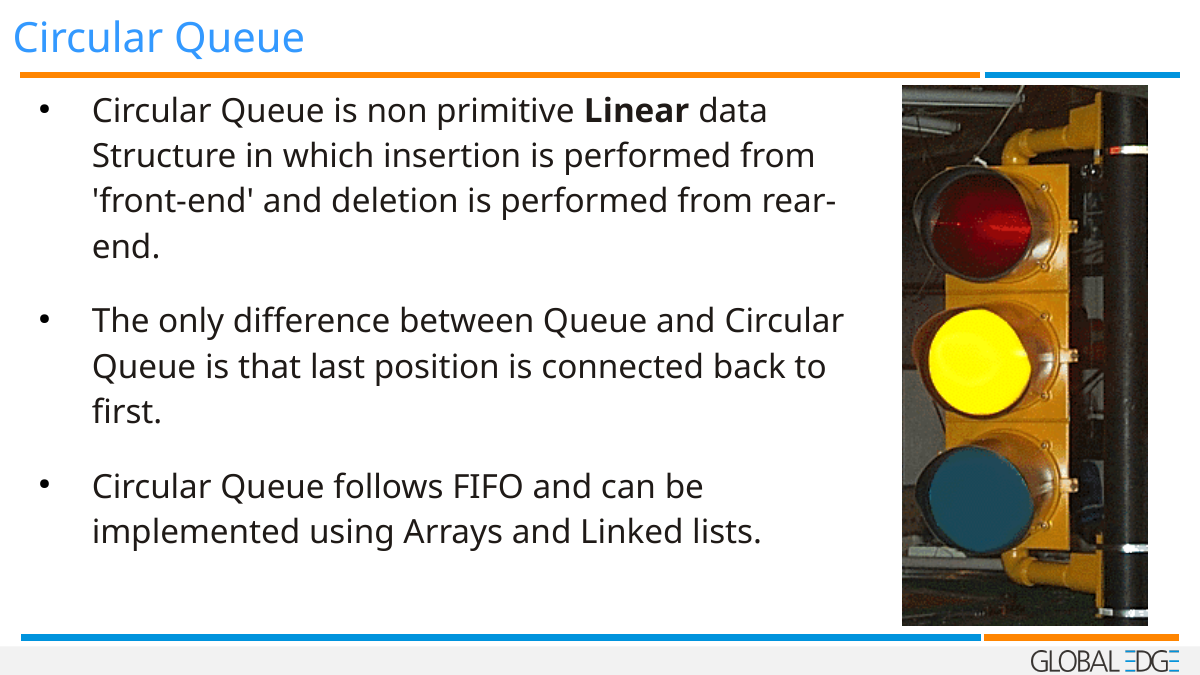

# Circular Queue
Circular Queue is non primitive Linear data Structure in which insertion is performed from 'front-end' and deletion is performed from rear-end.
The only difference between Queue and Circular Queue is that last position is connected back to first.
Circular Queue follows FIFO and can be implemented using Arrays and Linked lists.